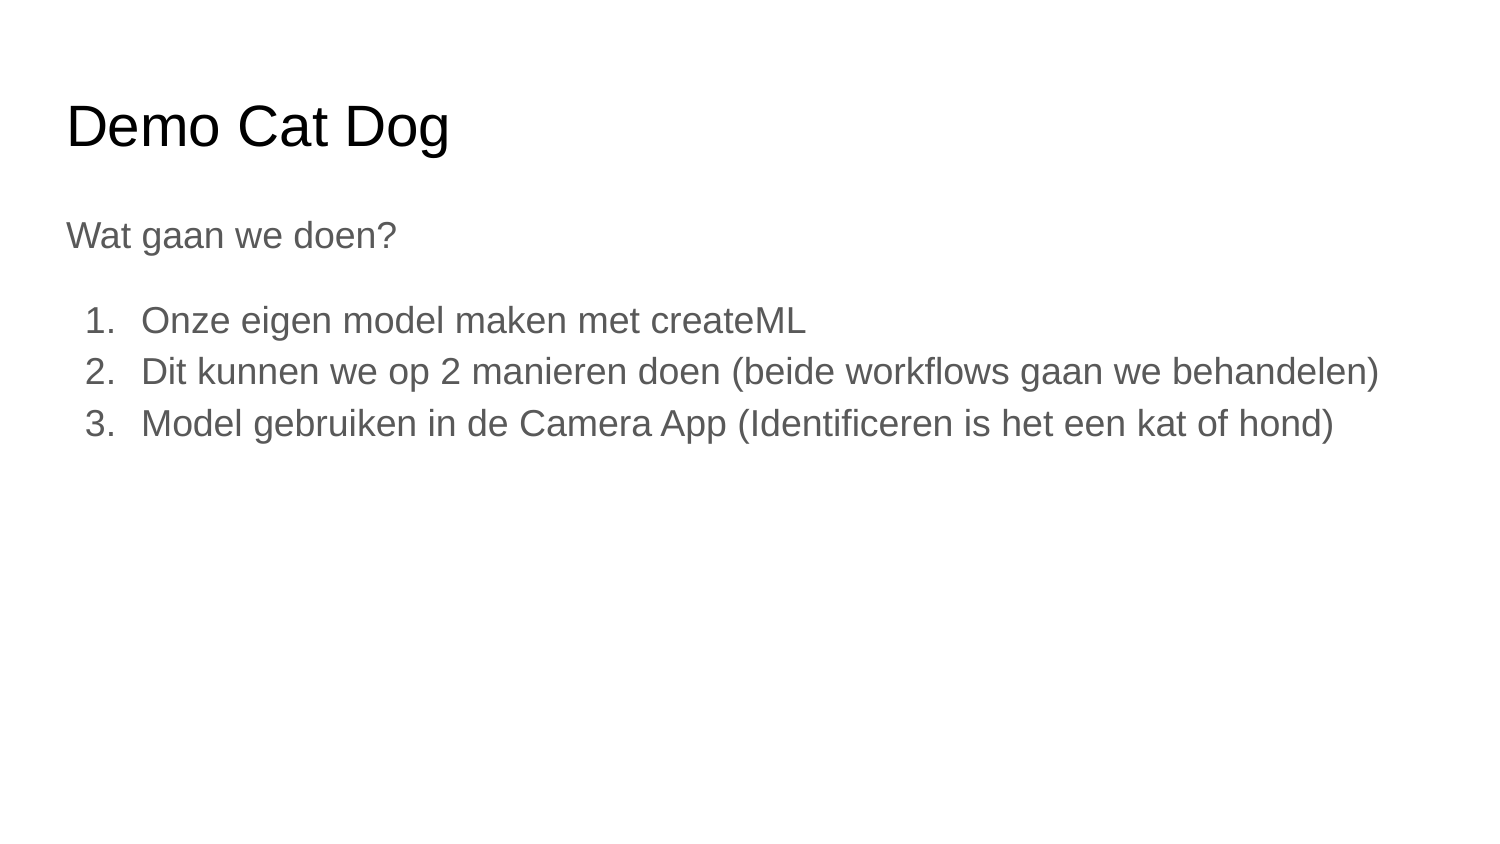

# Demo Cat Dog
Wat gaan we doen?
Onze eigen model maken met createML
Dit kunnen we op 2 manieren doen (beide workflows gaan we behandelen)
Model gebruiken in de Camera App (Identificeren is het een kat of hond)